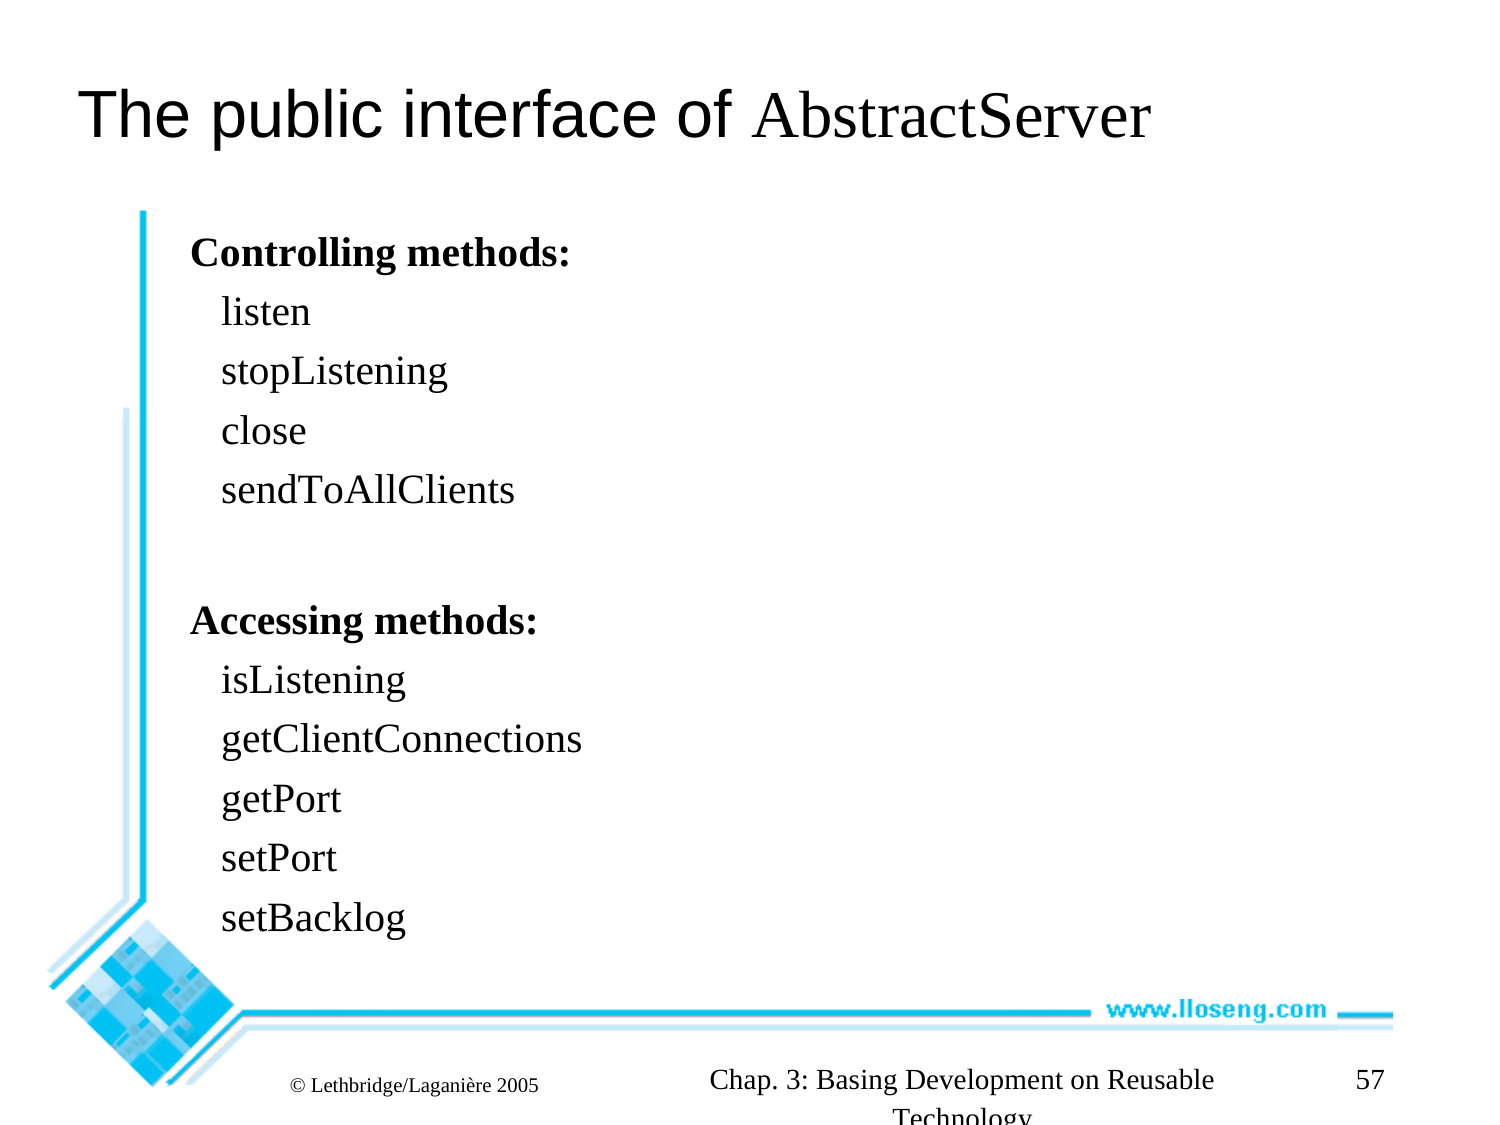

# The public interface of AbstractServer
Controlling methods:
listen
stopListening
close
sendToAllClients
Accessing methods:
isListening
getClientConnections
getPort
setPort
setBacklog
Chap. 3: Basing Development on Reusable Technology
© Lethbridge/Laganière 2005